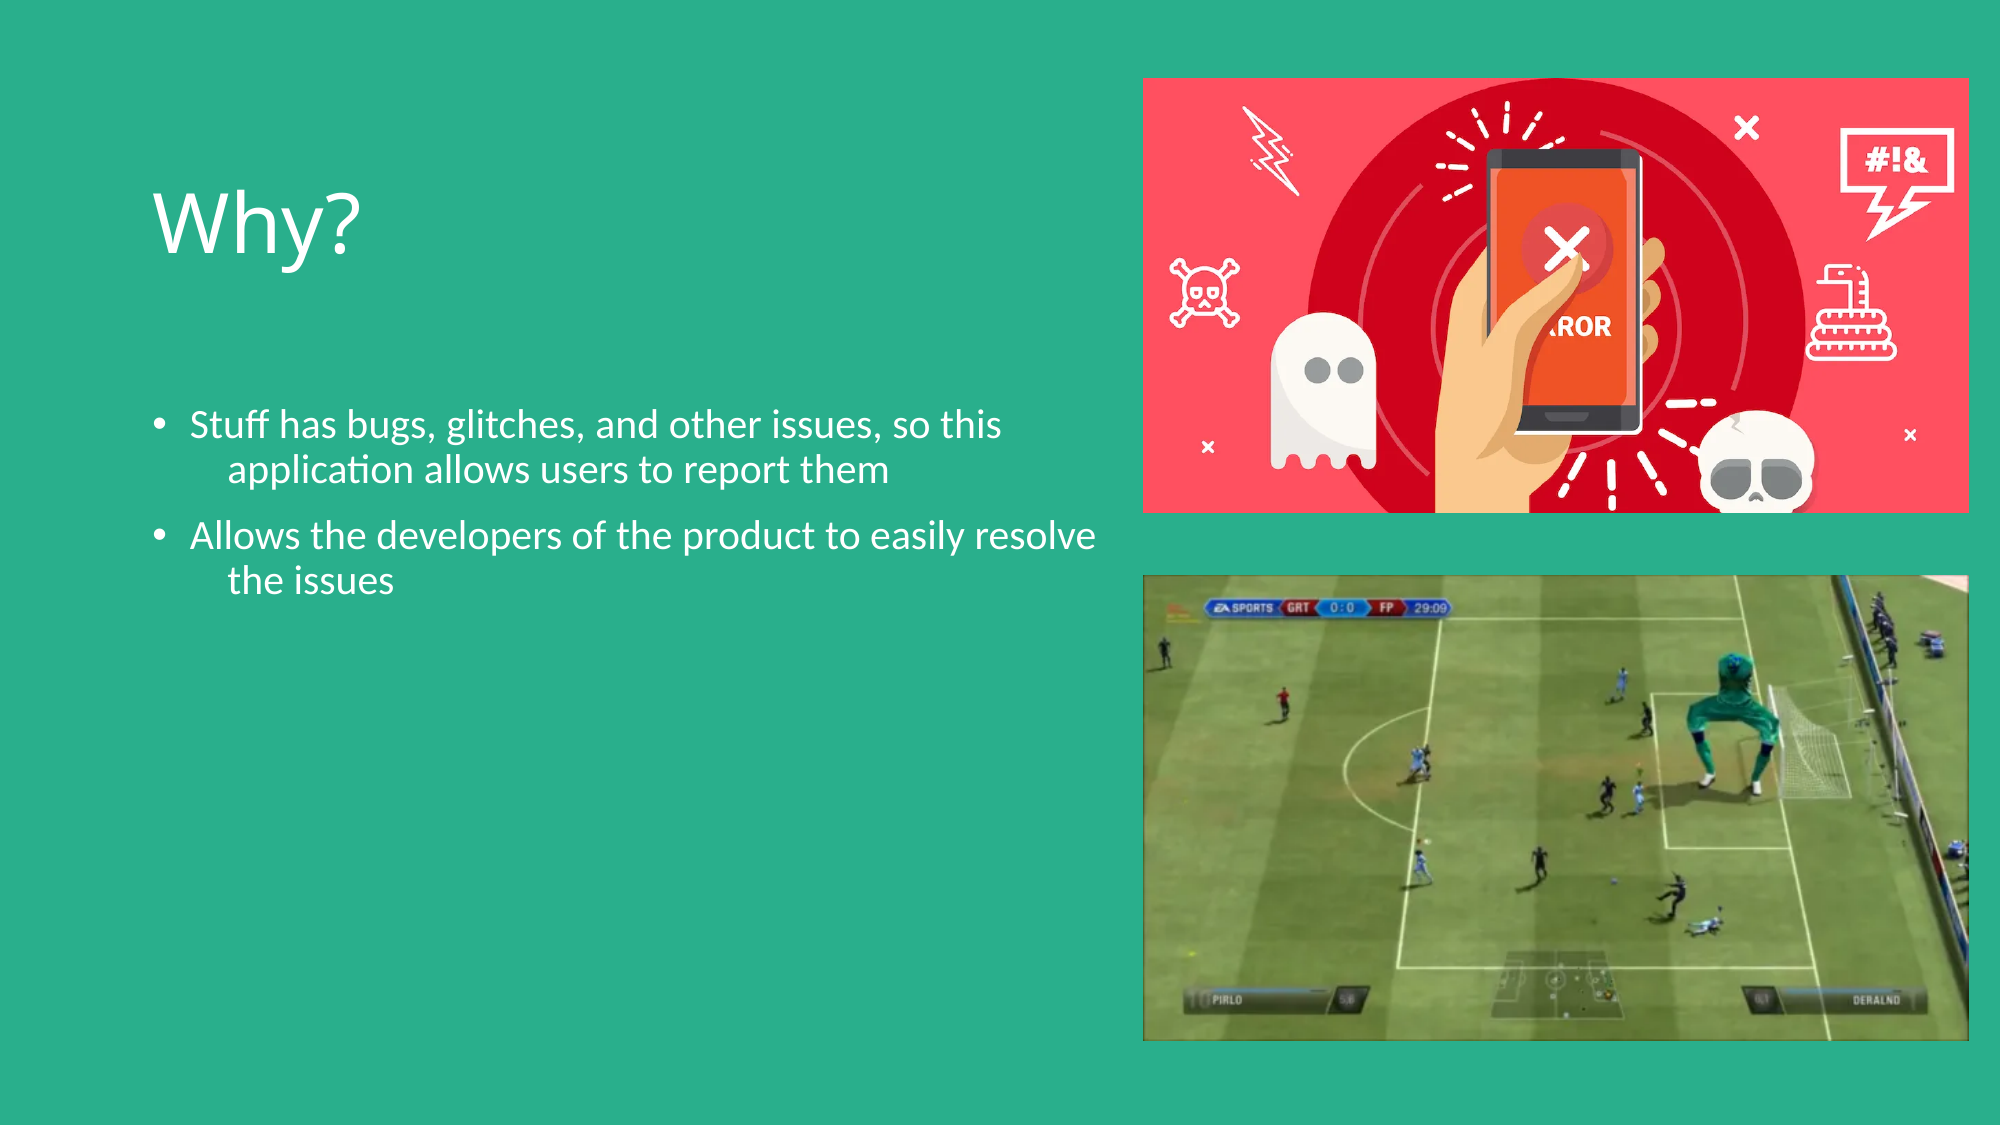

# Why?
Stuff has bugs, glitches, and other issues, so this application allows users to report them
Allows the developers of the product to easily resolve the issues